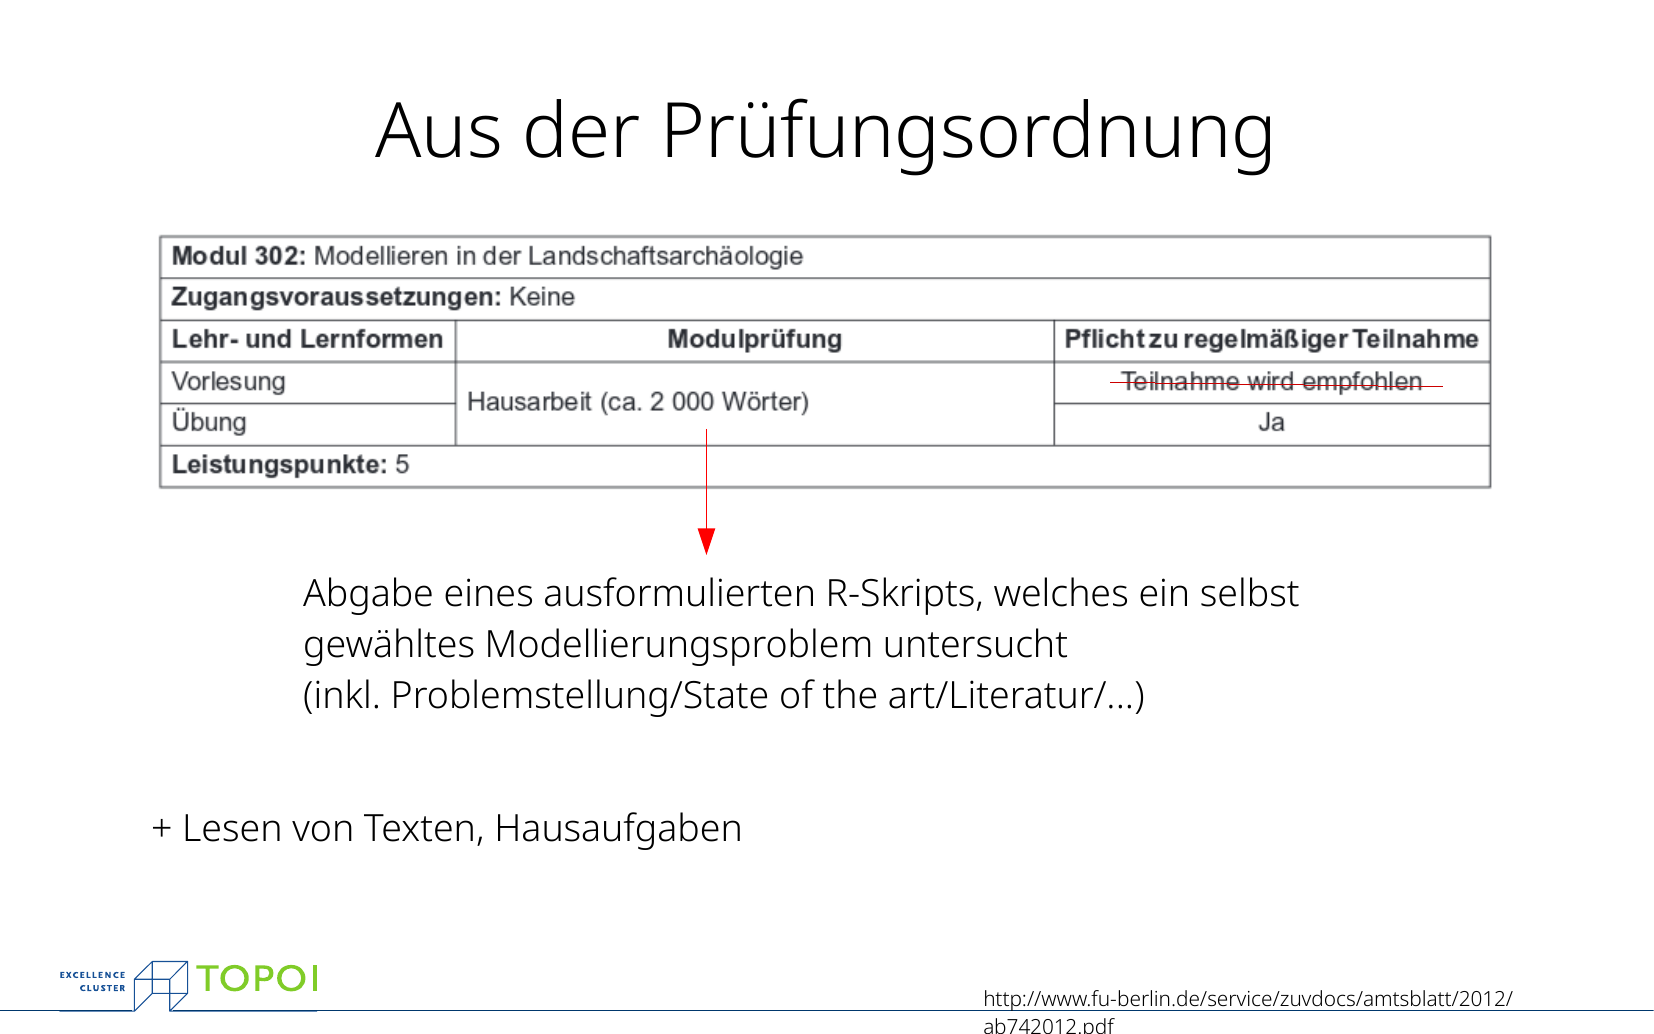

# Aus der Prüfungsordnung
Abgabe eines ausformulierten R-Skripts, welches ein selbst gewähltes Modellierungsproblem untersucht
(inkl. Problemstellung/State of the art/Literatur/...)
+ Lesen von Texten, Hausaufgaben
http://www.fu-berlin.de/service/zuvdocs/amtsblatt/2012/ab742012.pdf